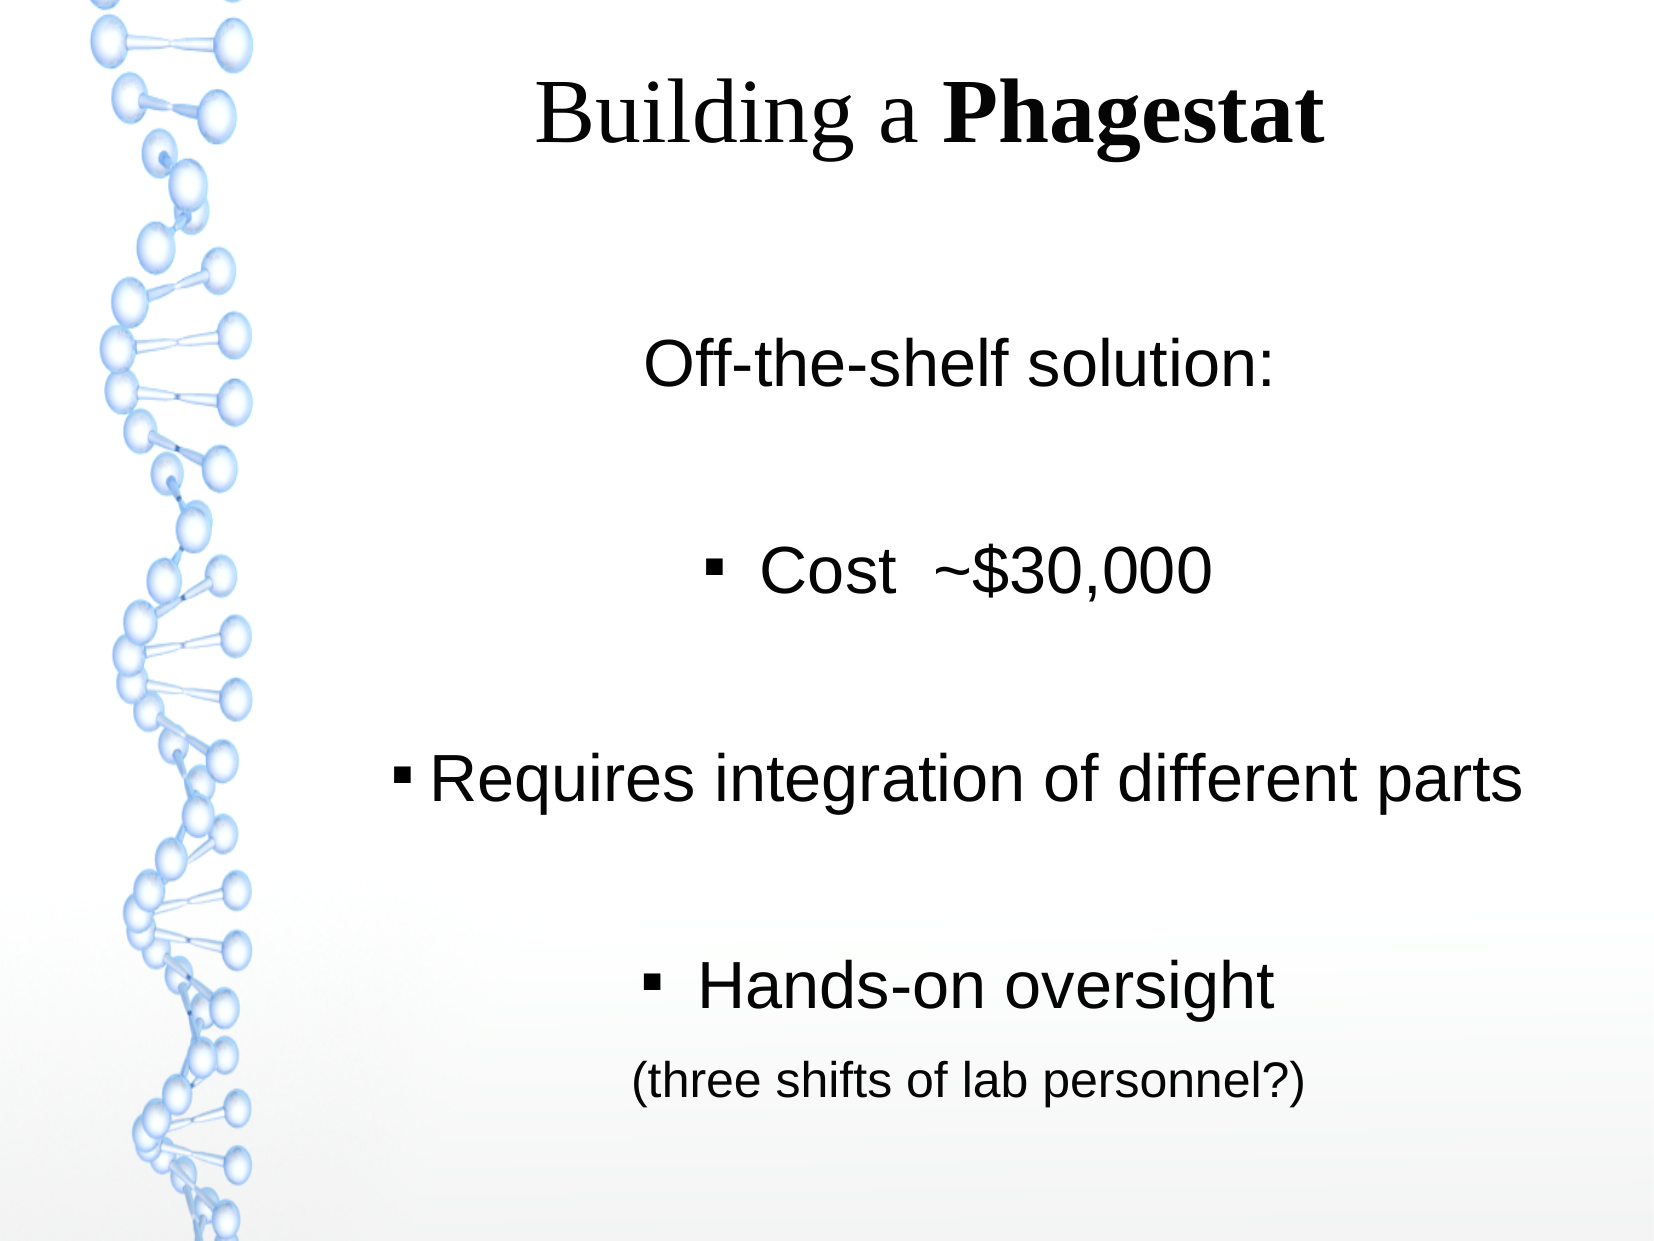

# Building a Phagestat
Off-the-shelf solution:
 Cost ~$30,000
 Requires integration of different parts
 Hands-on oversight
(three shifts of lab personnel?)